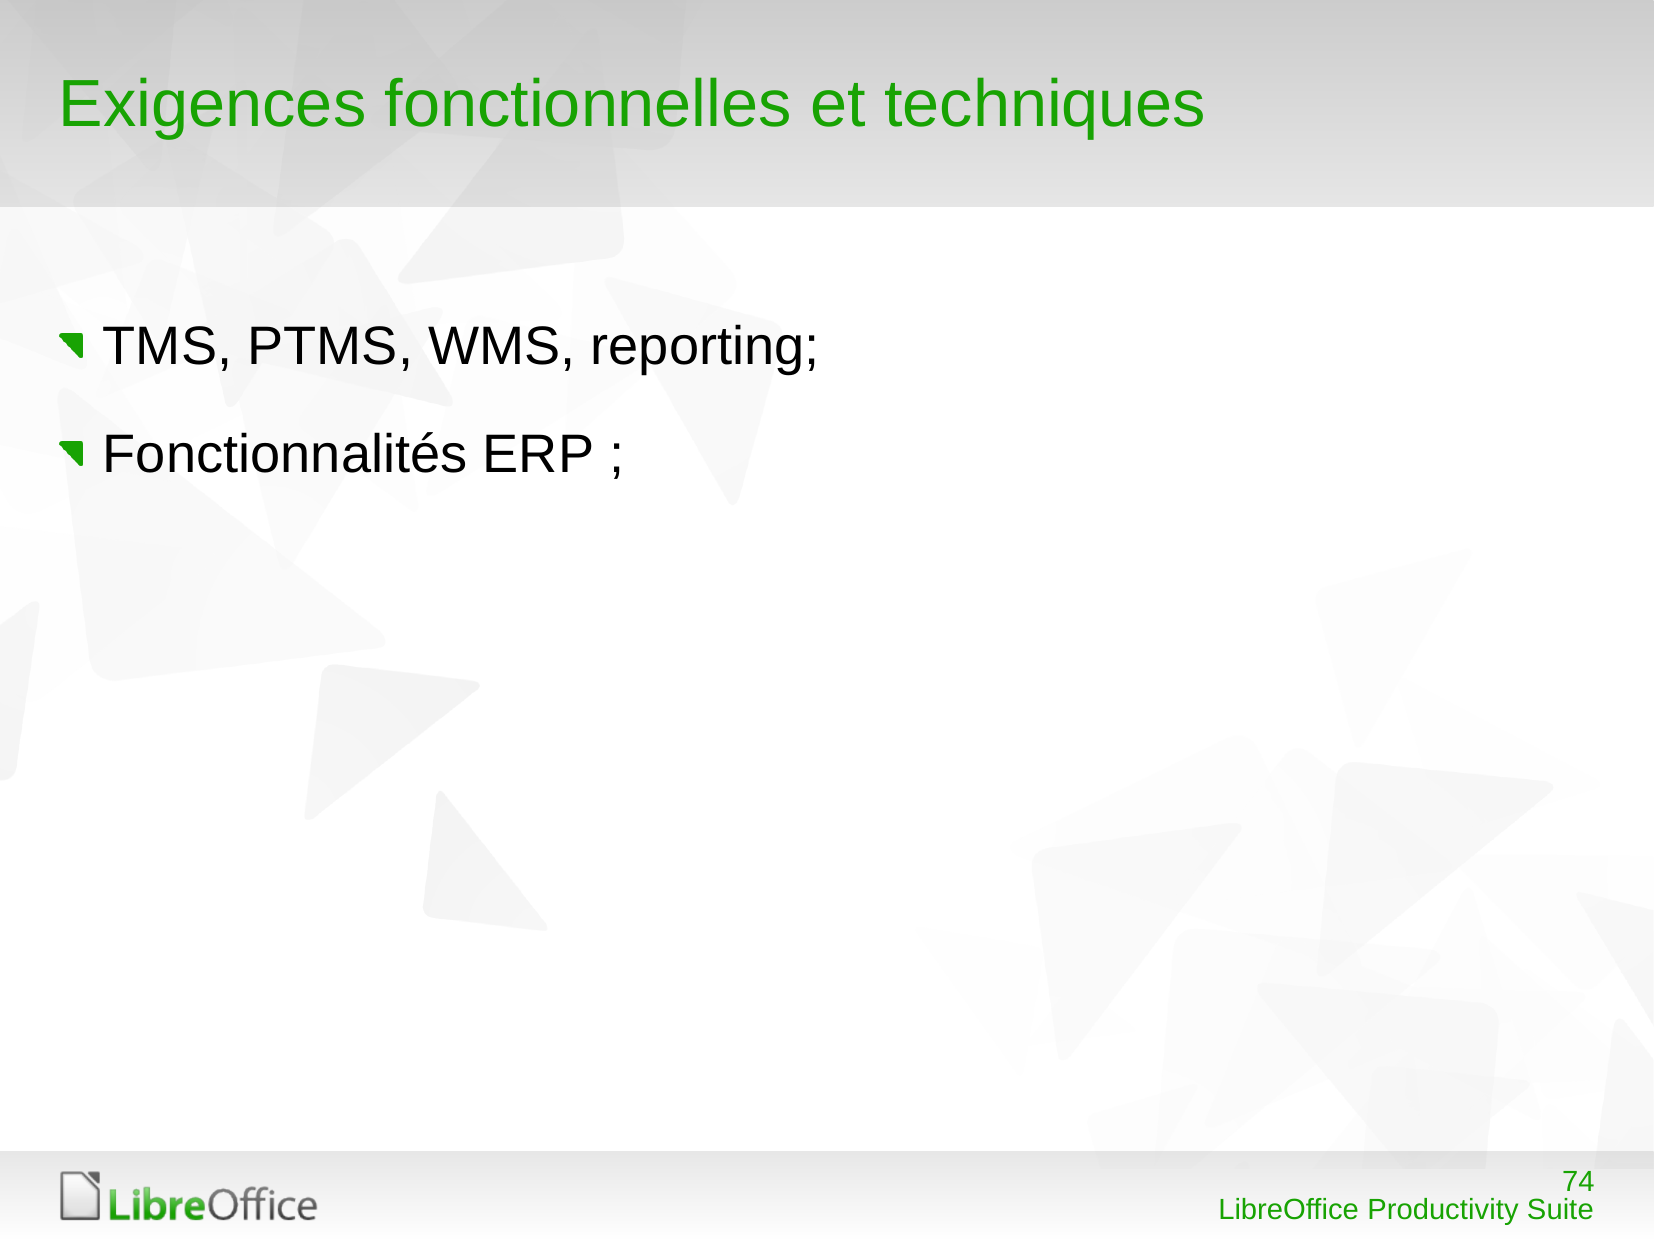

# Exigences fonctionnelles et techniques
TMS, PTMS, WMS, reporting;
Fonctionnalités ERP ;
74
LibreOffice Productivity Suite